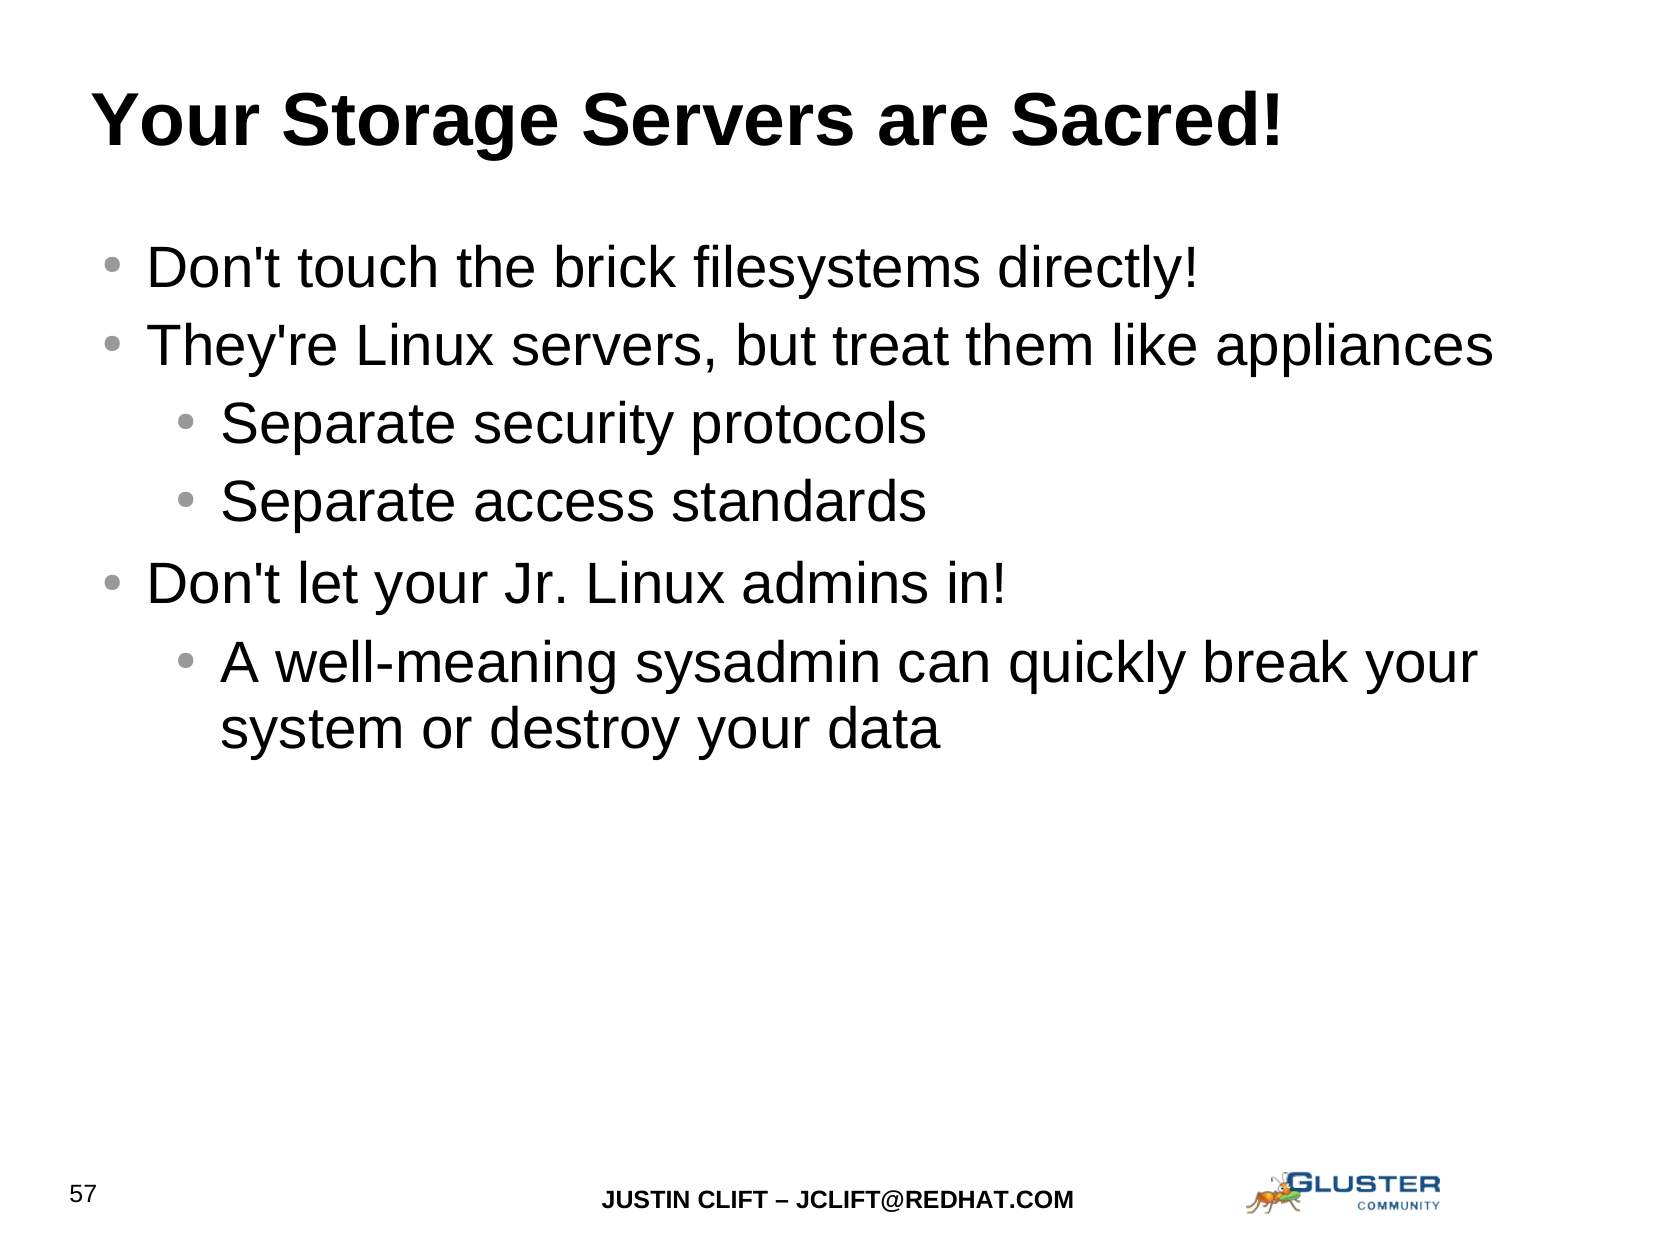

# Your Storage Servers are Sacred!
Don't touch the brick filesystems directly!
They're Linux servers, but treat them like appliances
Separate security protocols
Separate access standards
Don't let your Jr. Linux admins in!
A well-meaning sysadmin can quickly break your system or destroy your data